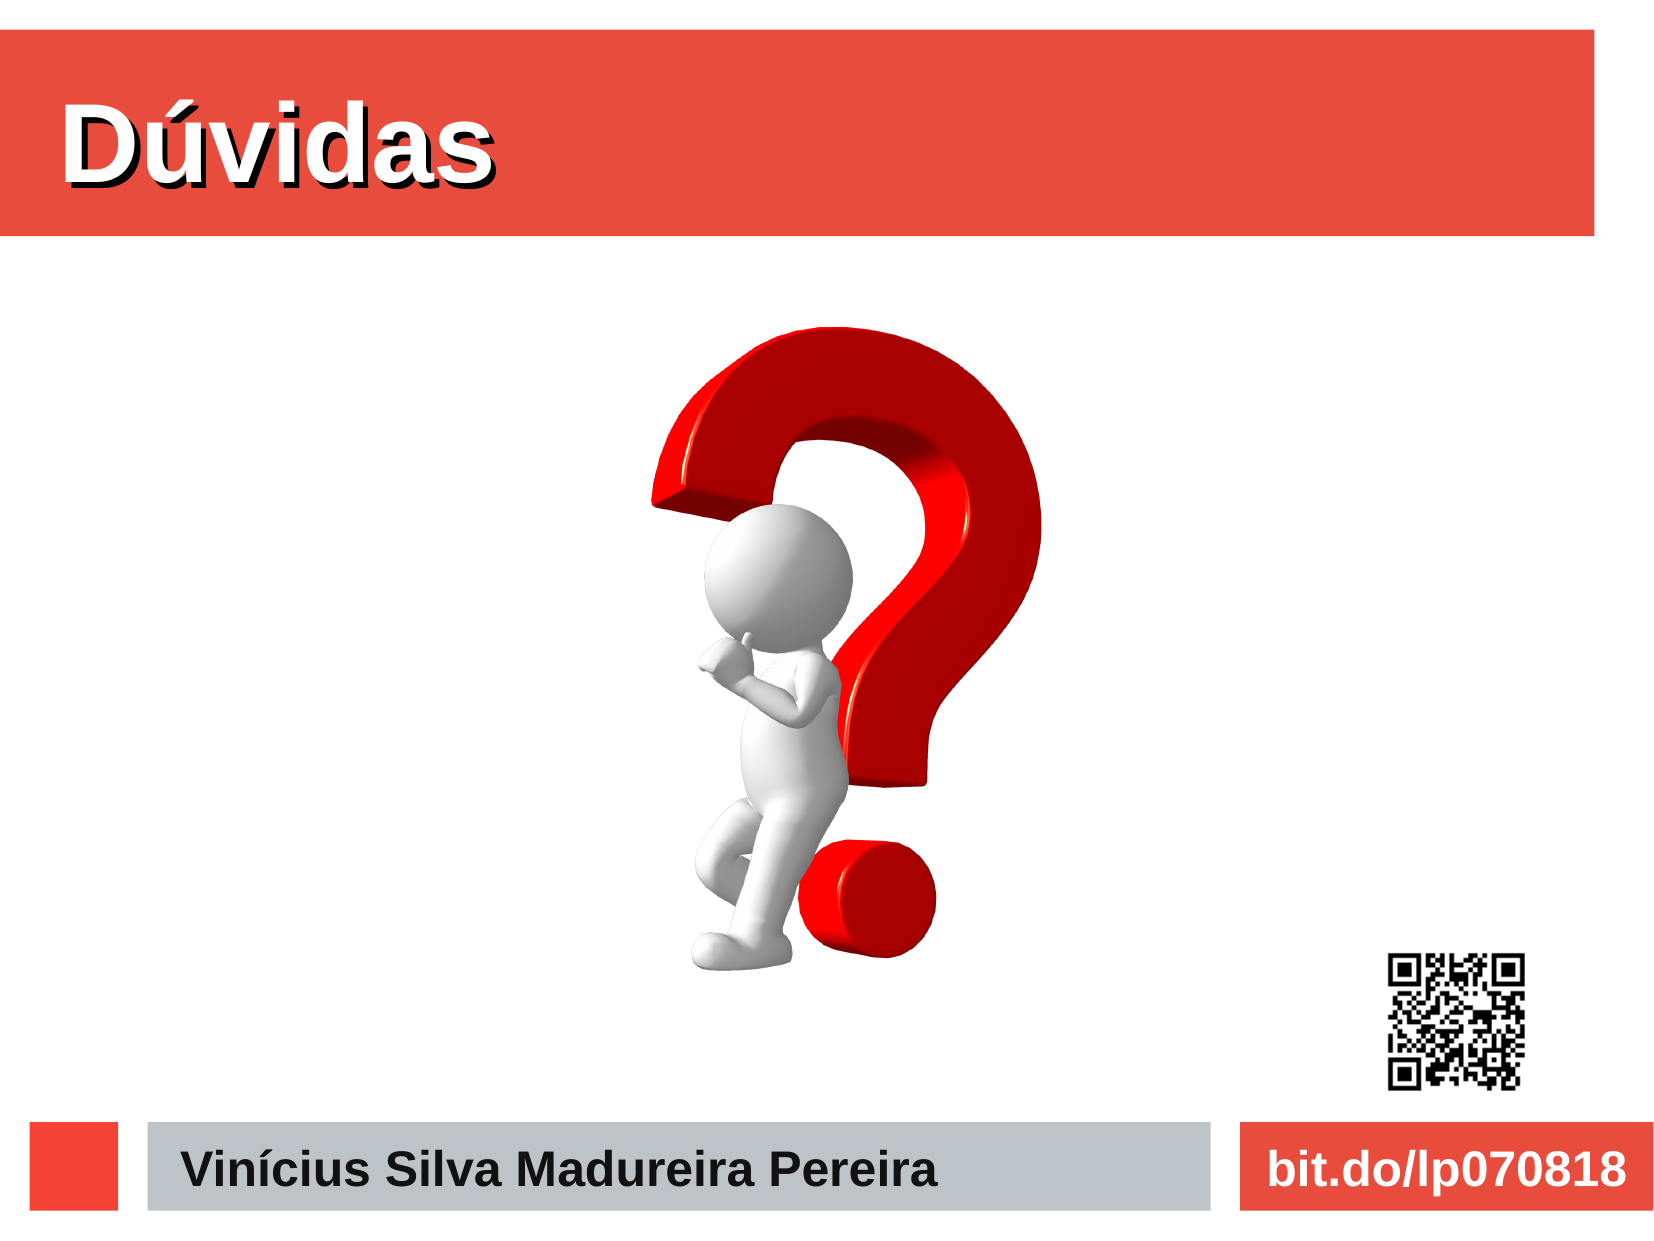

# Dúvidas
Vinícius Silva Madureira Pereira
bit.do/lp070818